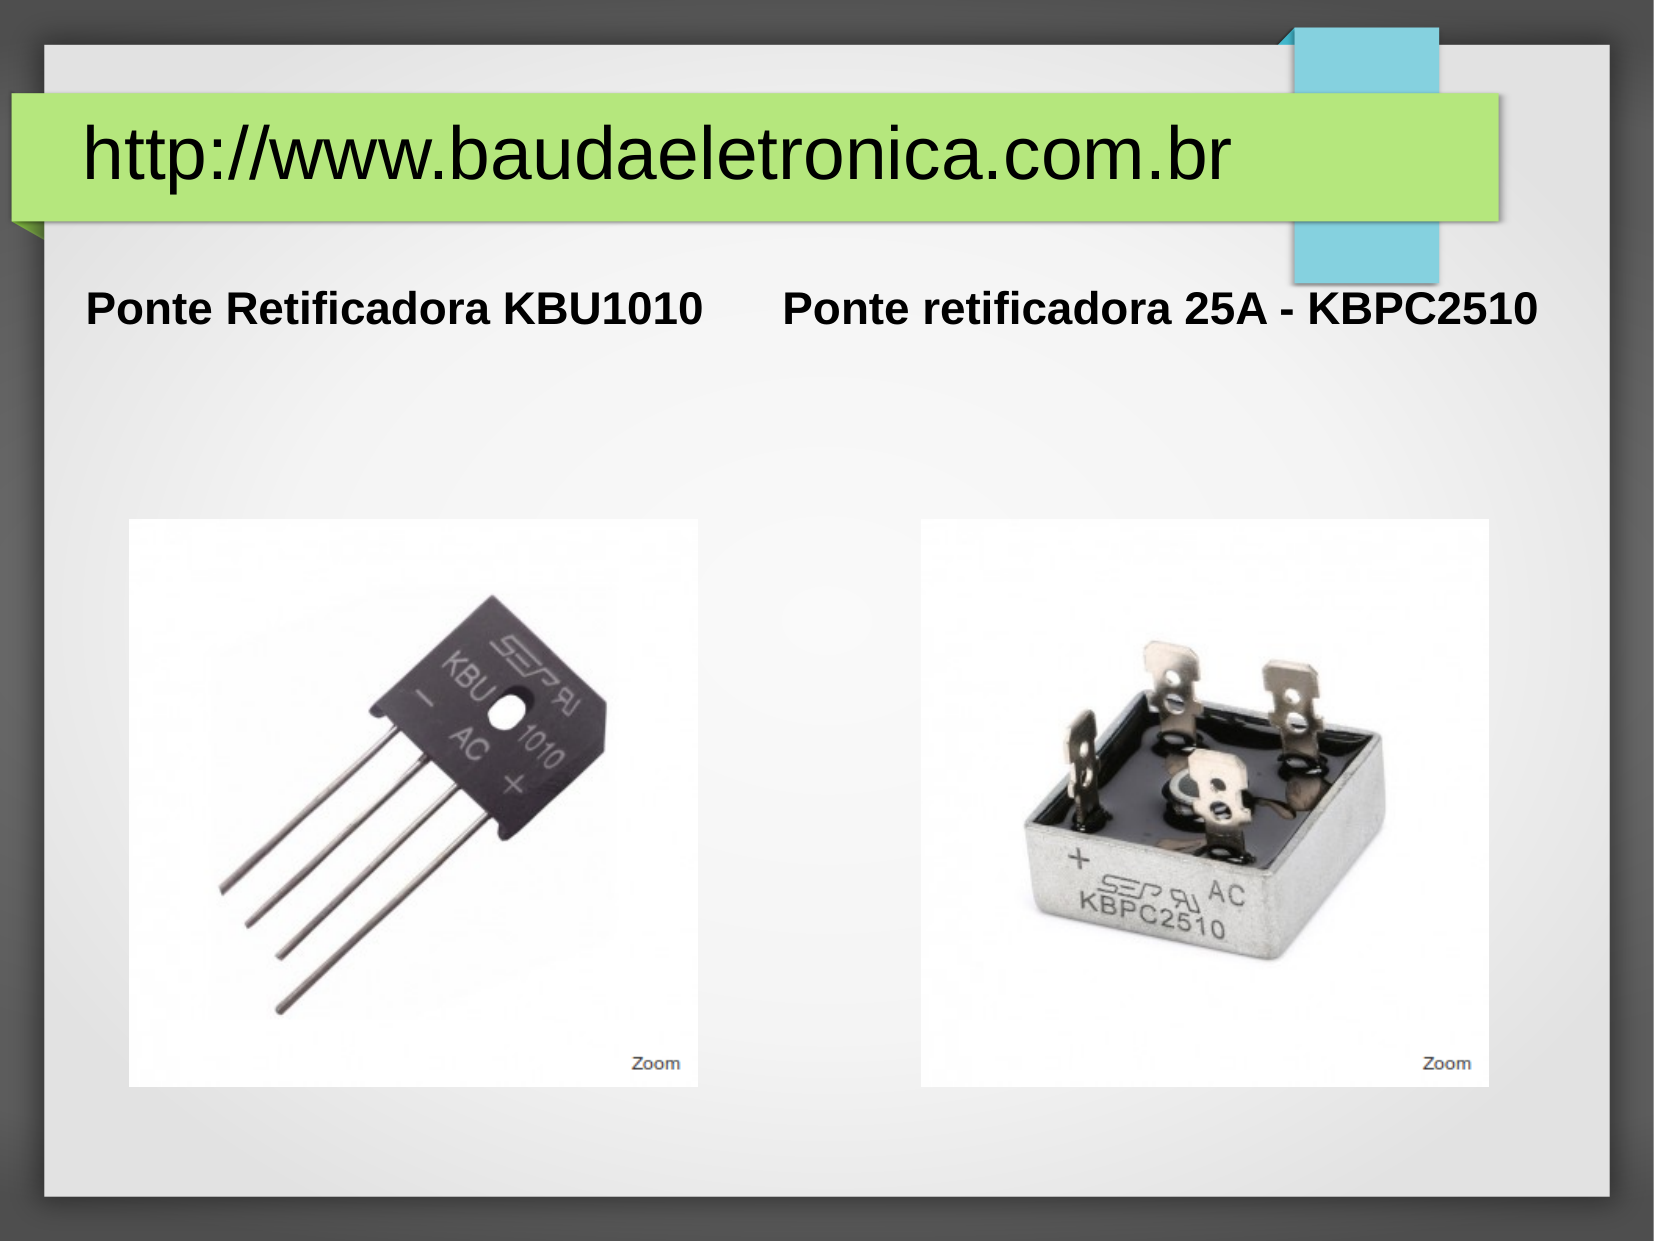

# http://www.baudaeletronica.com.br
Ponte Retificadora KBU1010
Ponte retificadora 25A - KBPC2510